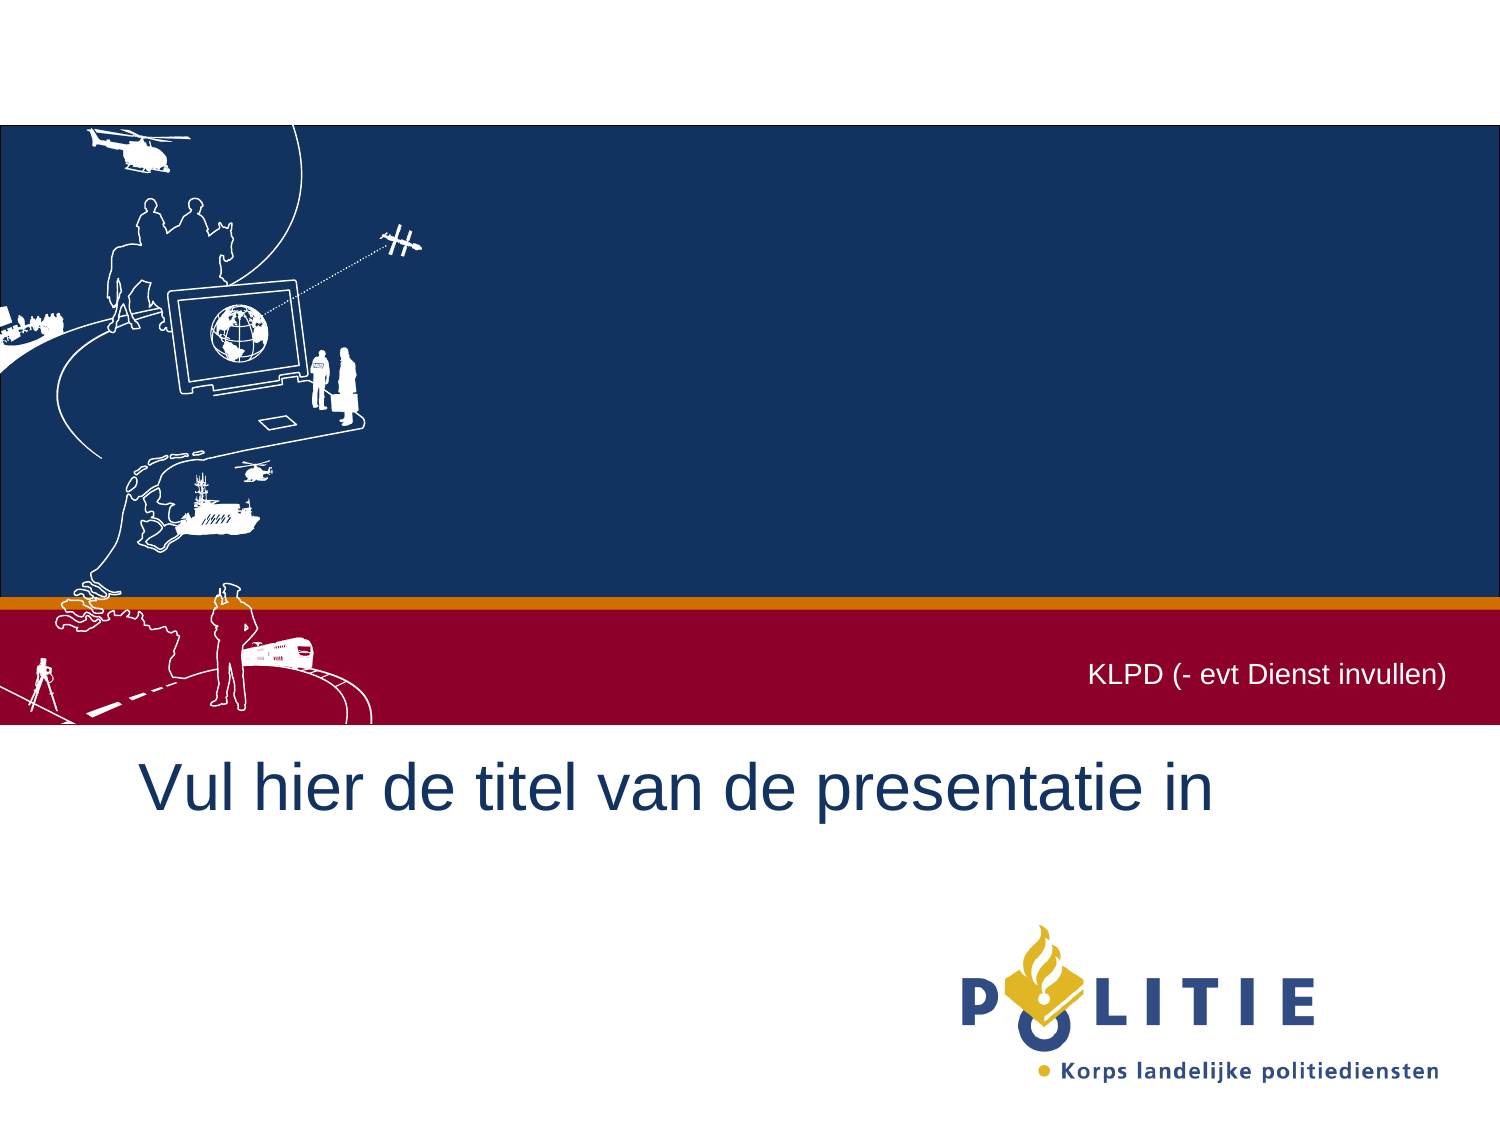

KLPD (- evt Dienst invullen)
# Vul hier de titel van de presentatie in